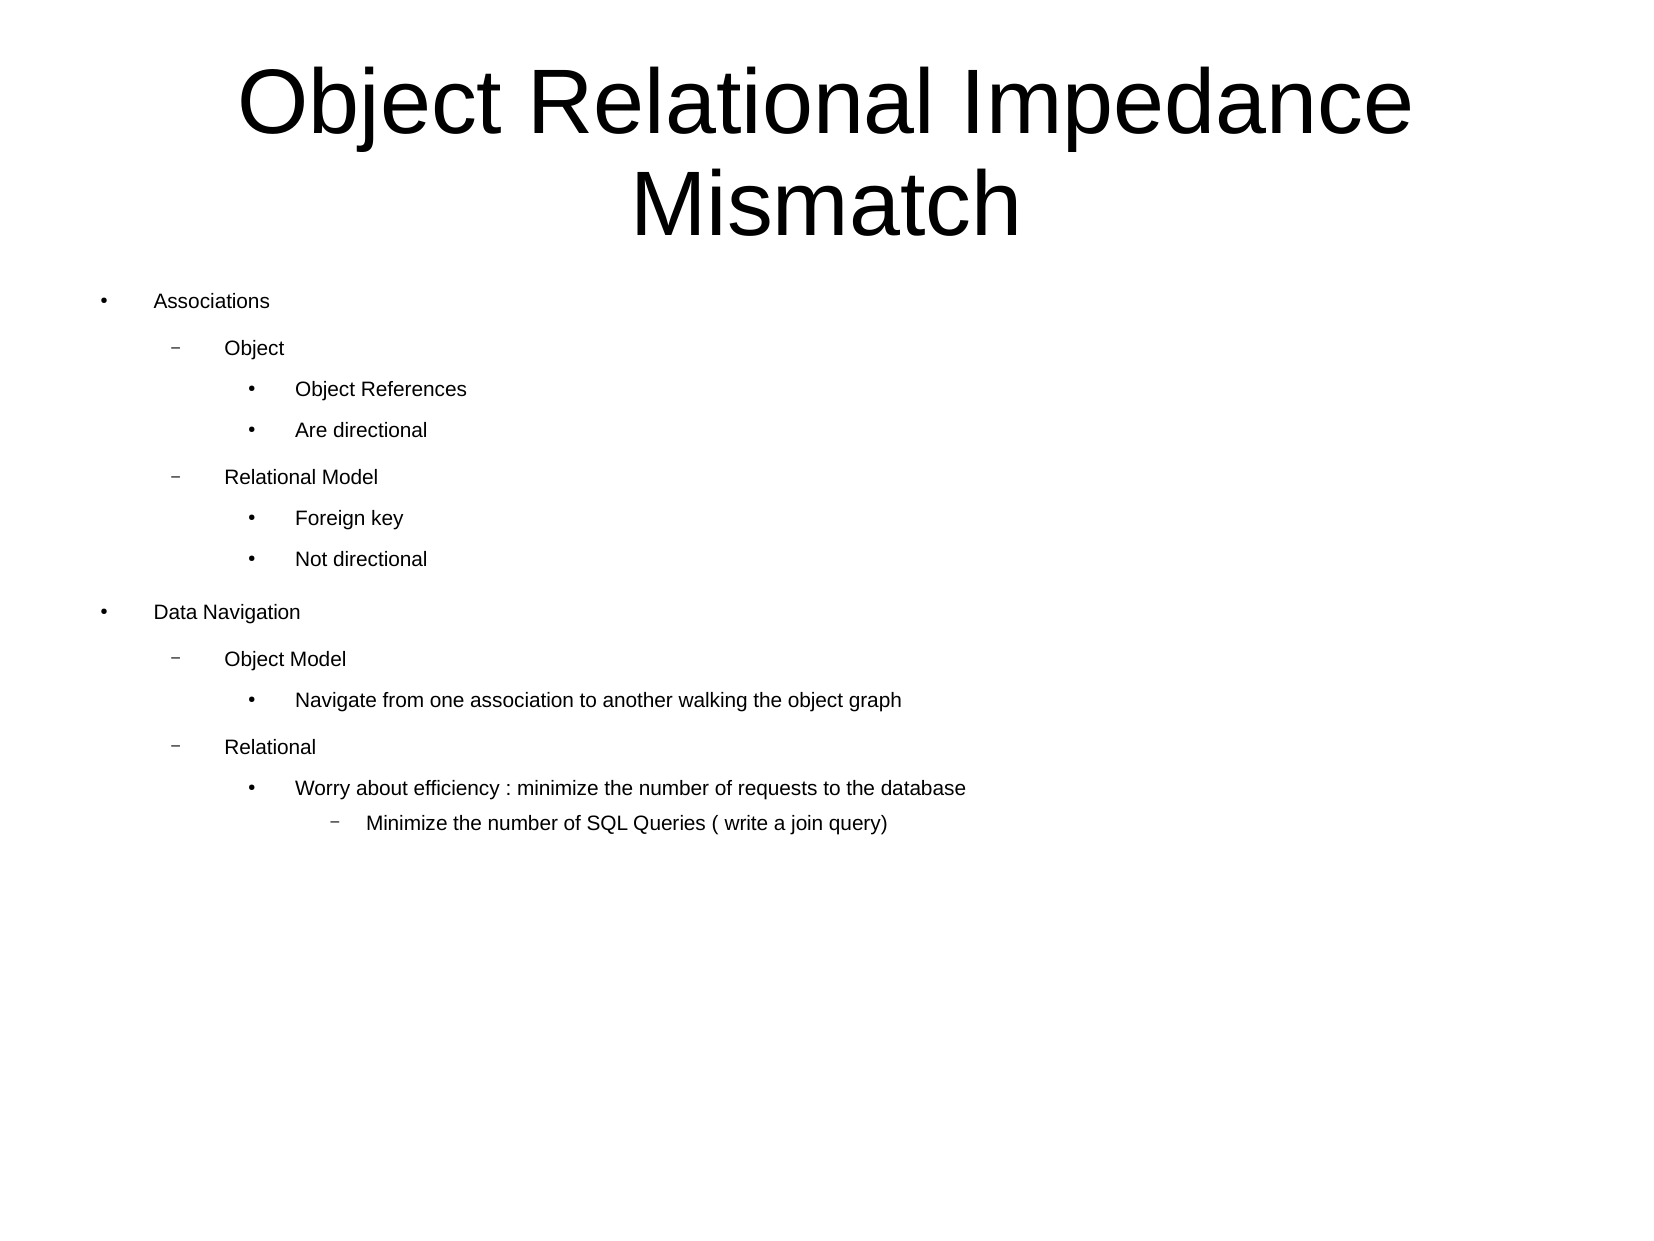

# Object Relational Impedance Mismatch
Associations
Object
Object References
Are directional
Relational Model
Foreign key
Not directional
Data Navigation
Object Model
Navigate from one association to another walking the object graph
Relational
Worry about efficiency : minimize the number of requests to the database
Minimize the number of SQL Queries ( write a join query)